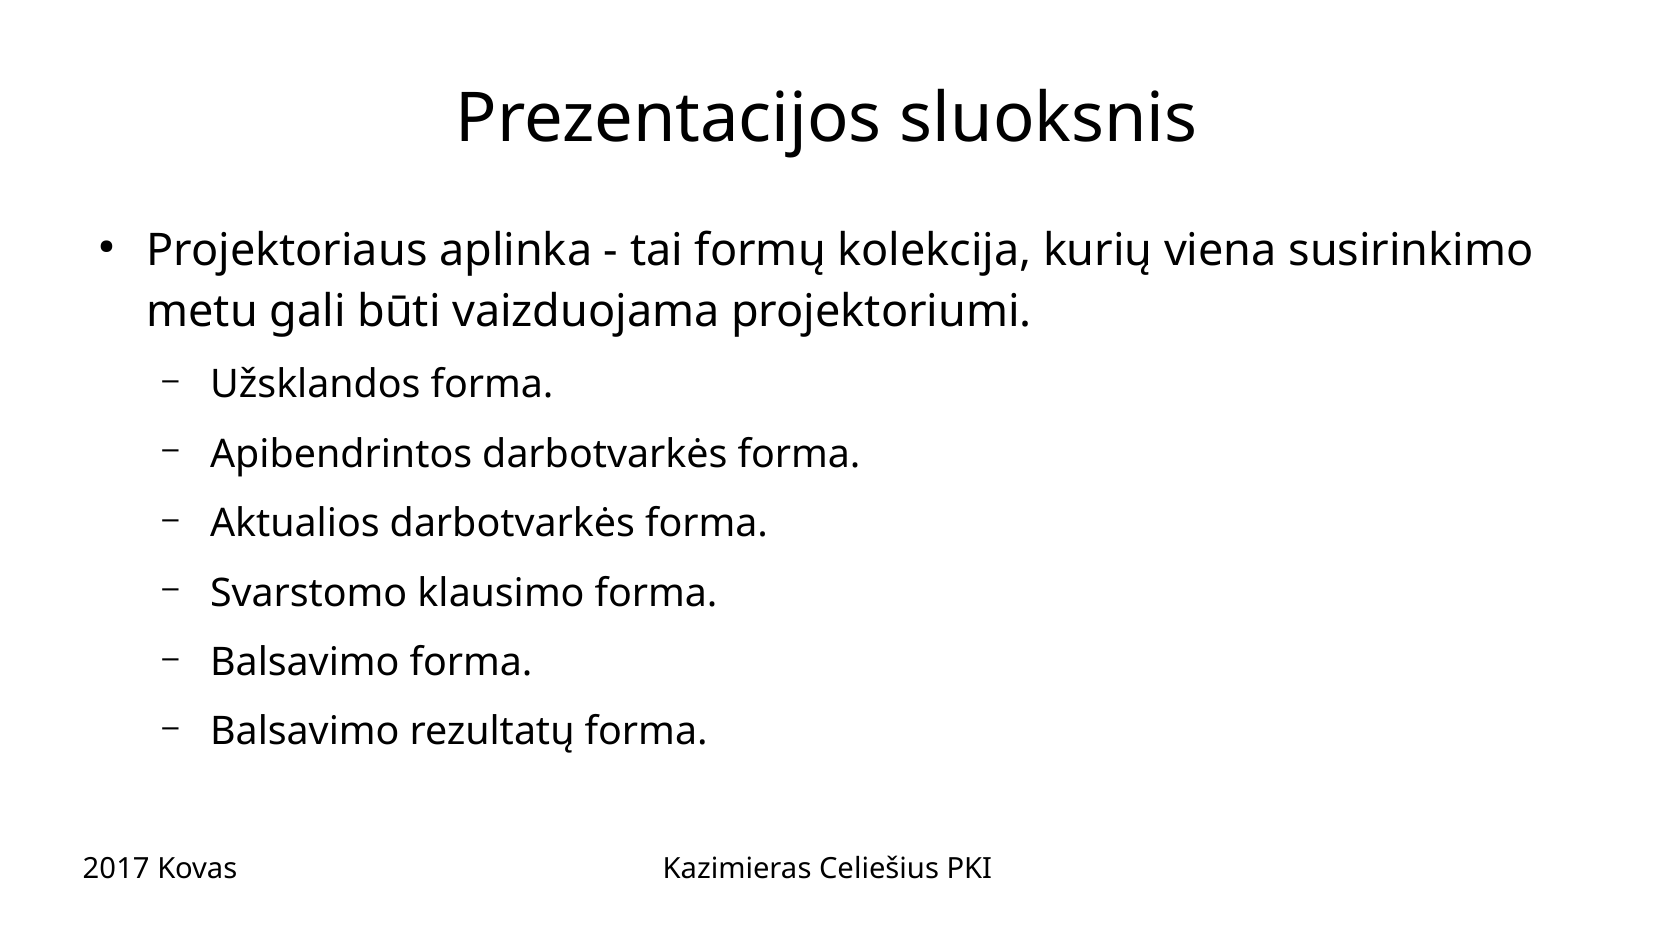

# Prezentacijos sluoksnis
Projektoriaus aplinka - tai formų kolekcija, kurių viena susirinkimo metu gali būti vaizduojama projektoriumi.
Užsklandos forma.
Apibendrintos darbotvarkės forma.
Aktualios darbotvarkės forma.
Svarstomo klausimo forma.
Balsavimo forma.
Balsavimo rezultatų forma.
2017 Kovas
Kazimieras Celiešius PKI